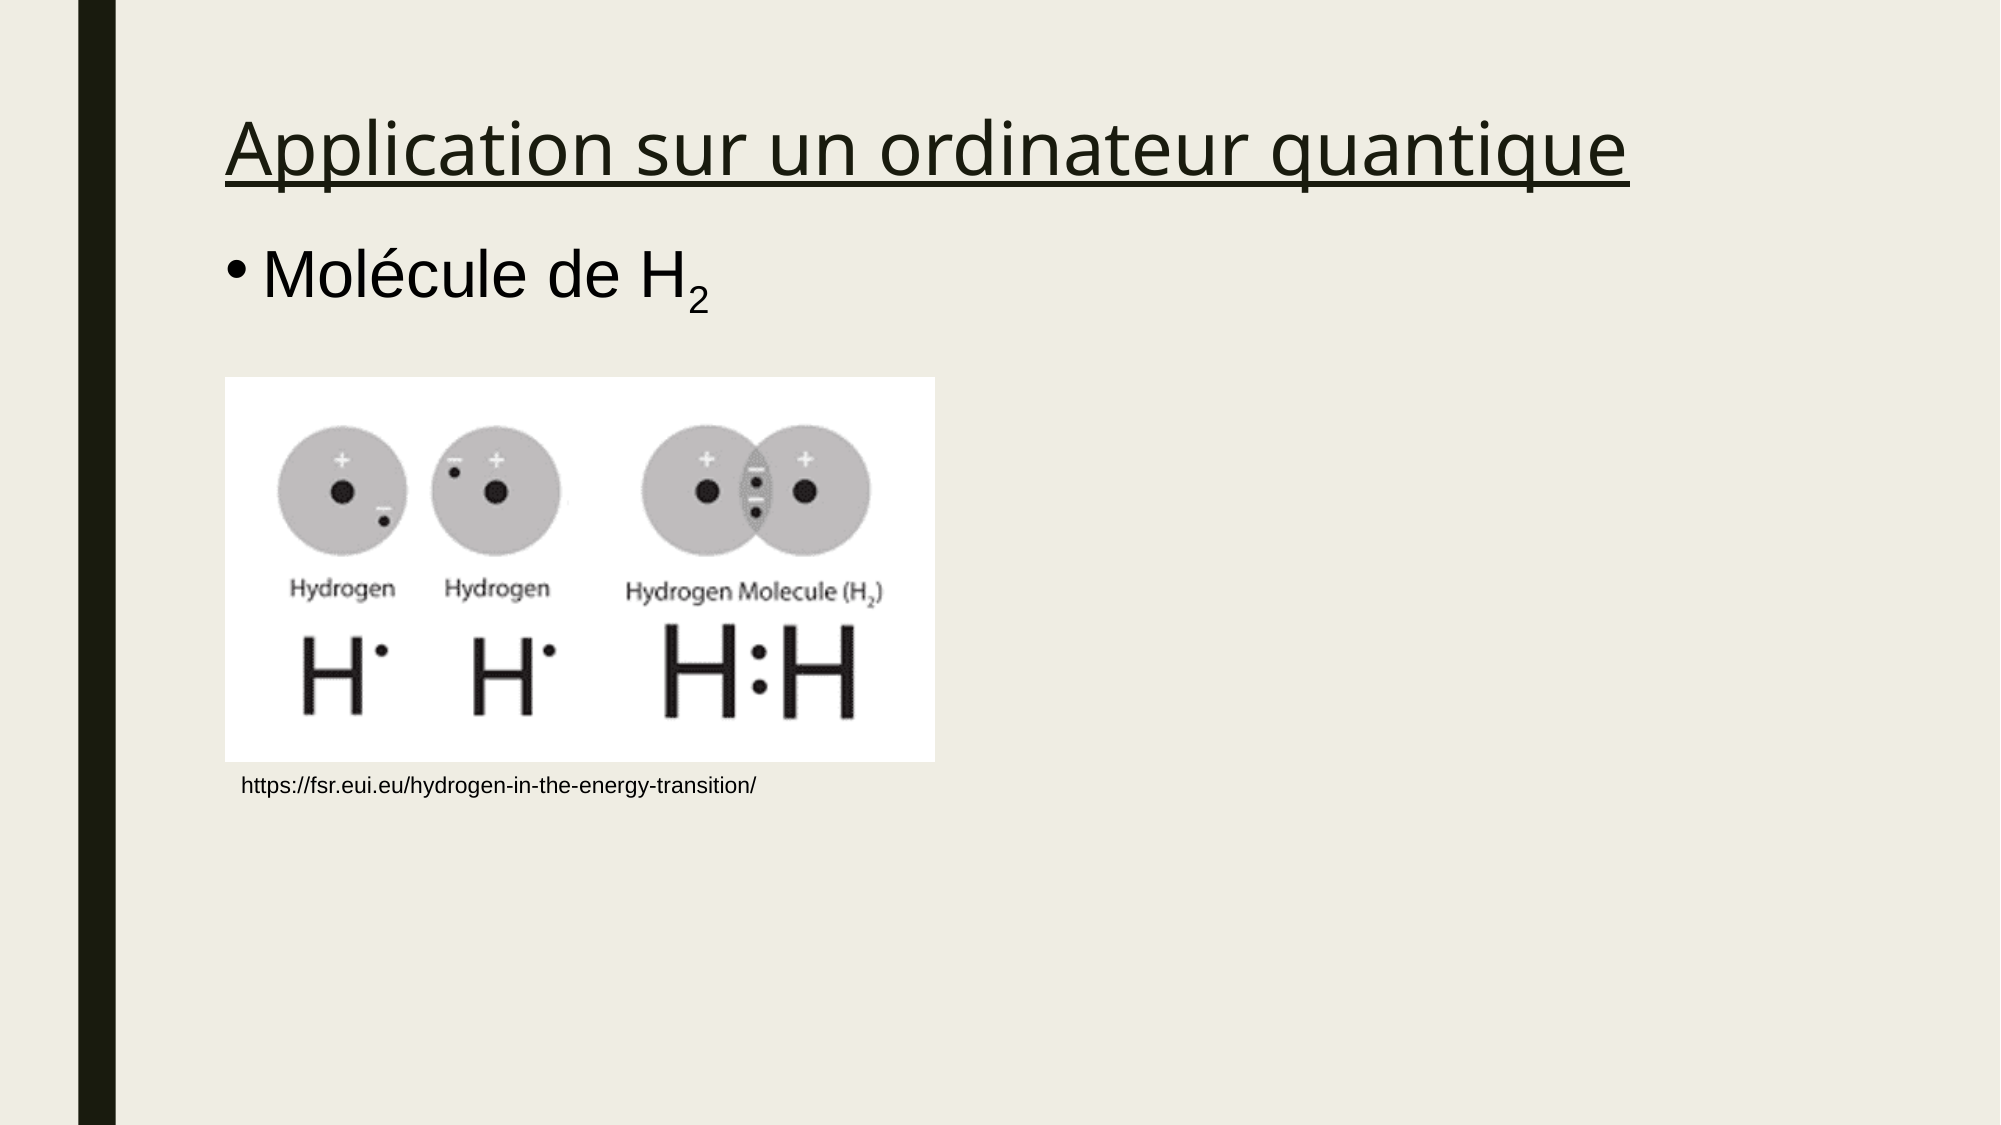

Application sur un ordinateur quantique
# Molécule de H2
https://fsr.eui.eu/hydrogen-in-the-energy-transition/